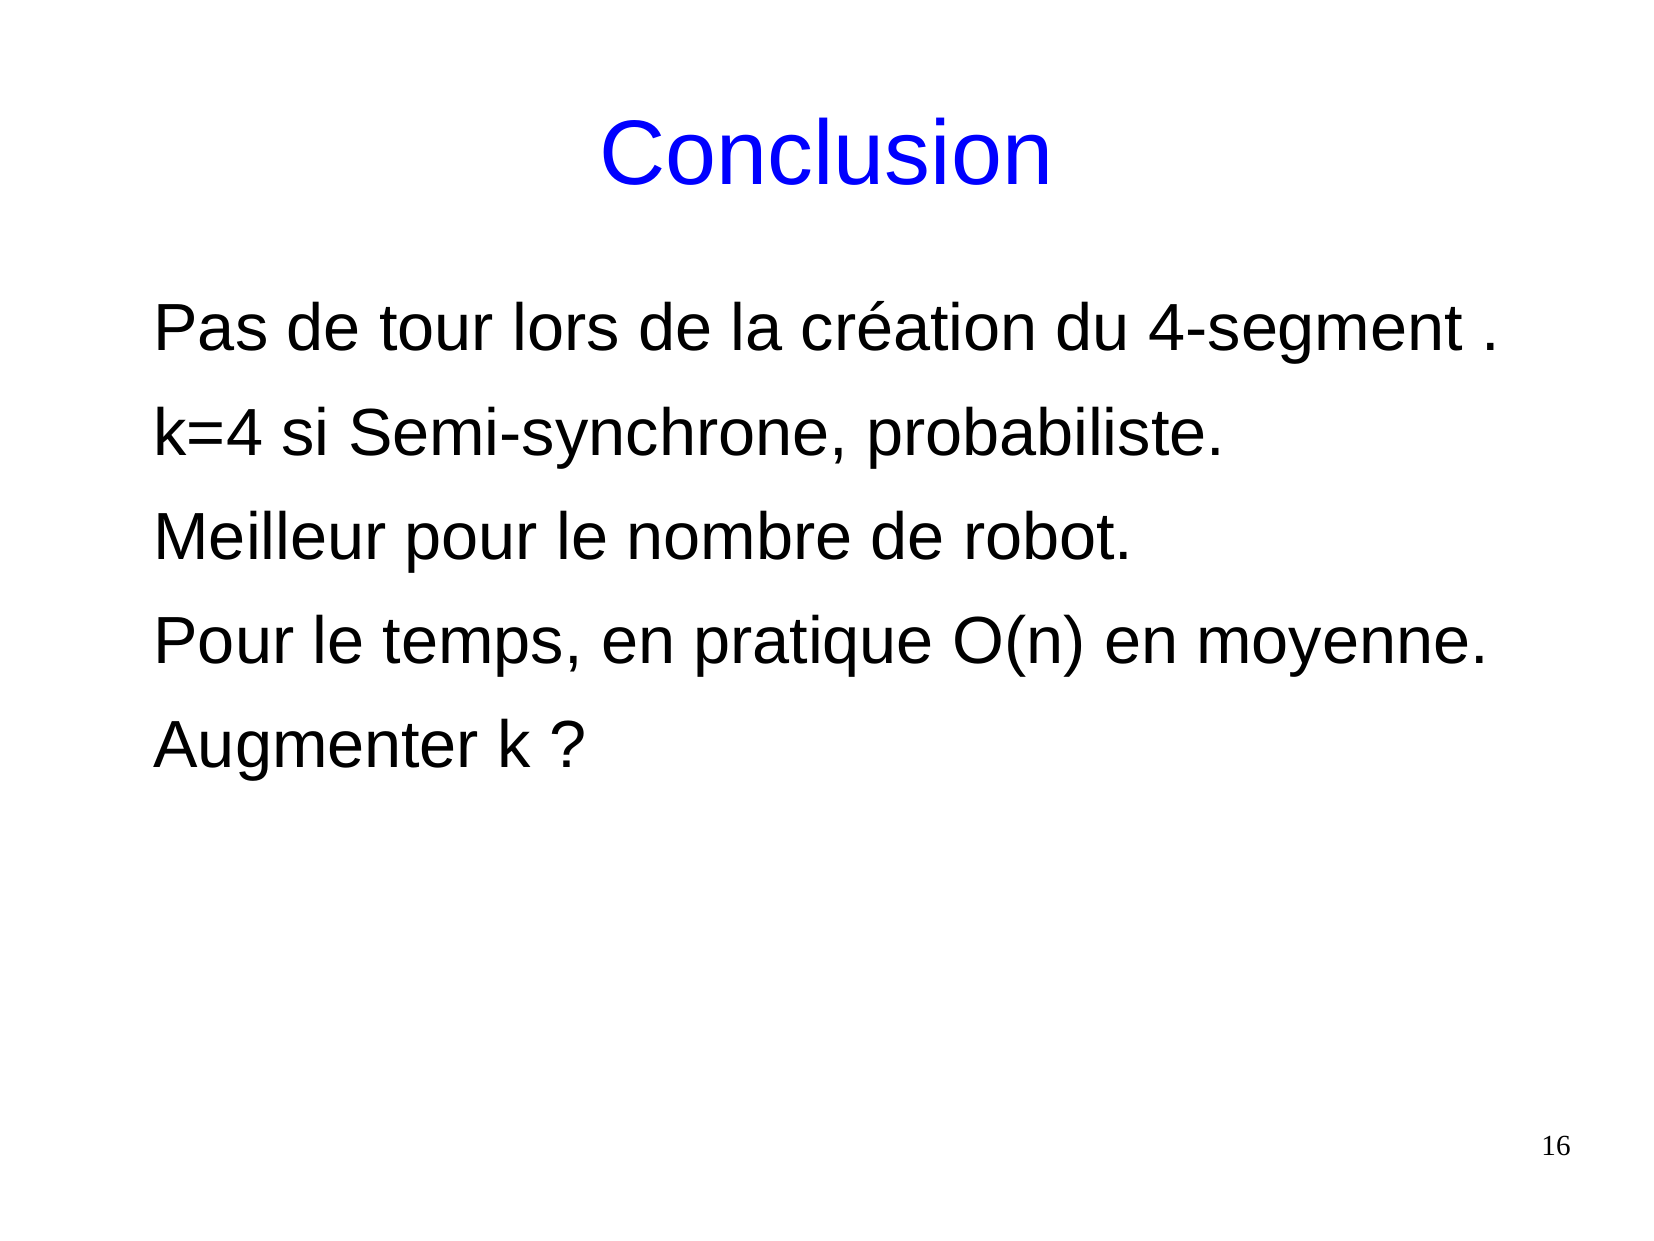

# Conclusion
Pas de tour lors de la création du 4-segment .
k=4 si Semi-synchrone, probabiliste.
Meilleur pour le nombre de robot.
Pour le temps, en pratique O(n) en moyenne.
Augmenter k ?
16